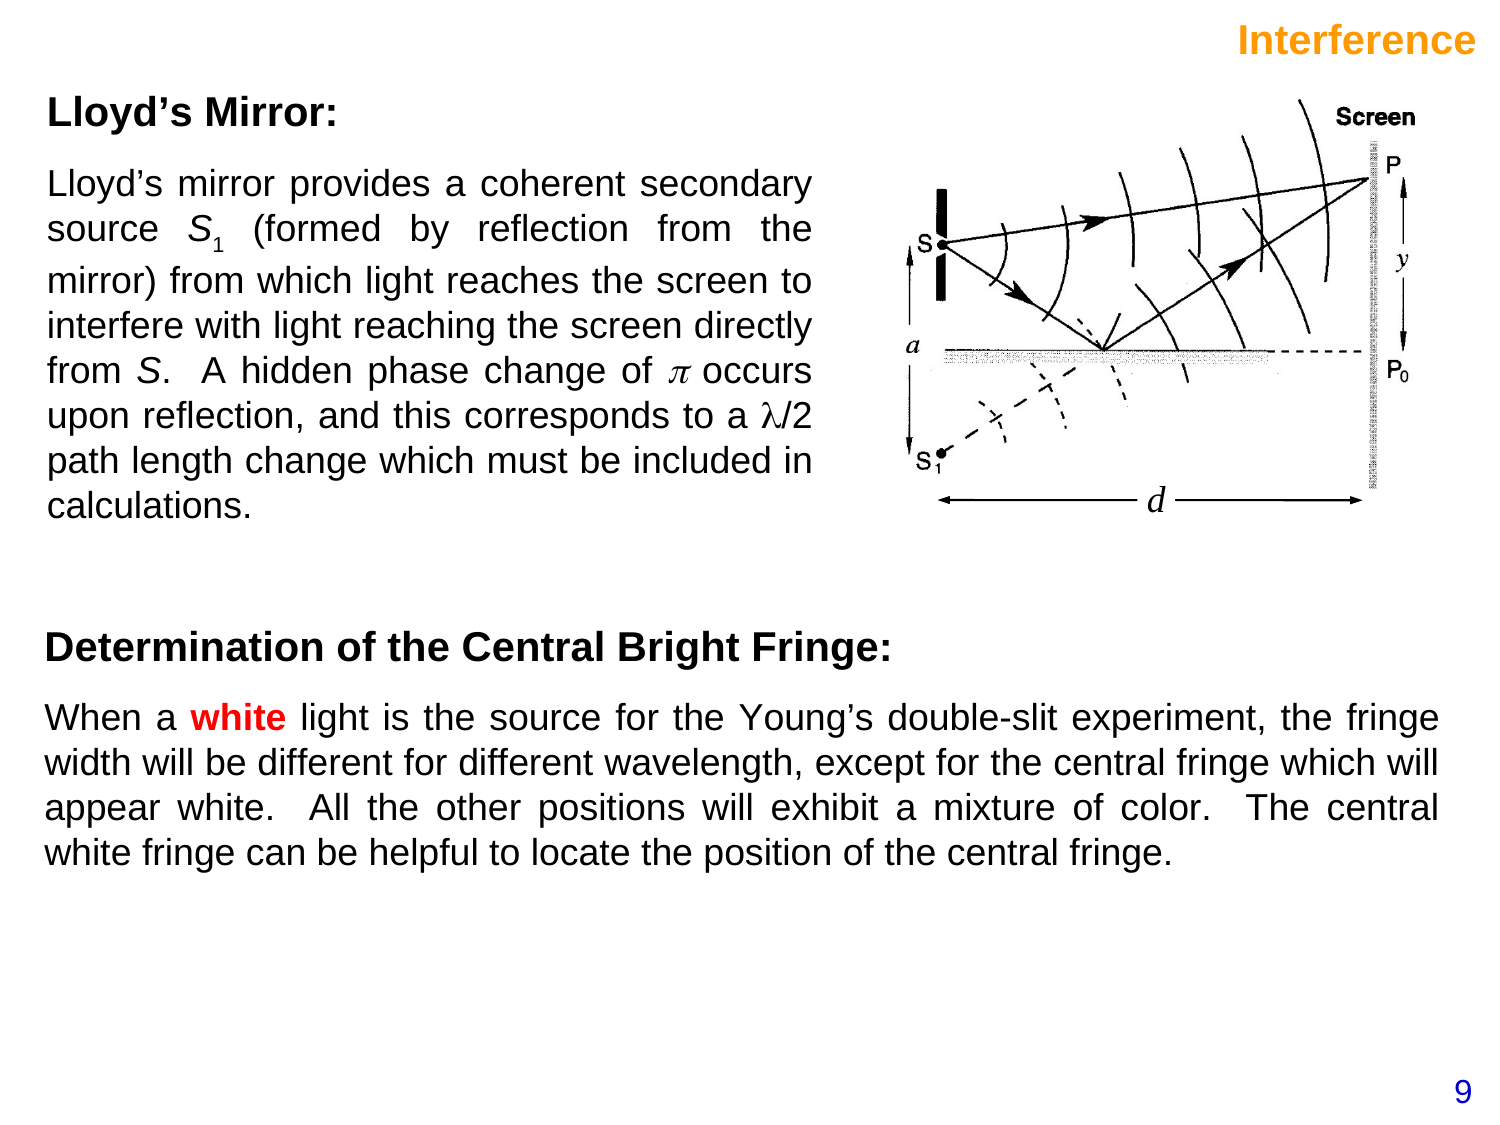

Interference
Lloyd’s Mirror:
Lloyd’s mirror provides a coherent secondary source S1 (formed by reflection from the mirror) from which light reaches the screen to interfere with light reaching the screen directly from S. A hidden phase change of  occurs upon reflection, and this corresponds to a /2 path length change which must be included in calculations.
d
Determination of the Central Bright Fringe:
When a white light is the source for the Young’s double-slit experiment, the fringe width will be different for different wavelength, except for the central fringe which will appear white. All the other positions will exhibit a mixture of color. The central white fringe can be helpful to locate the position of the central fringe.